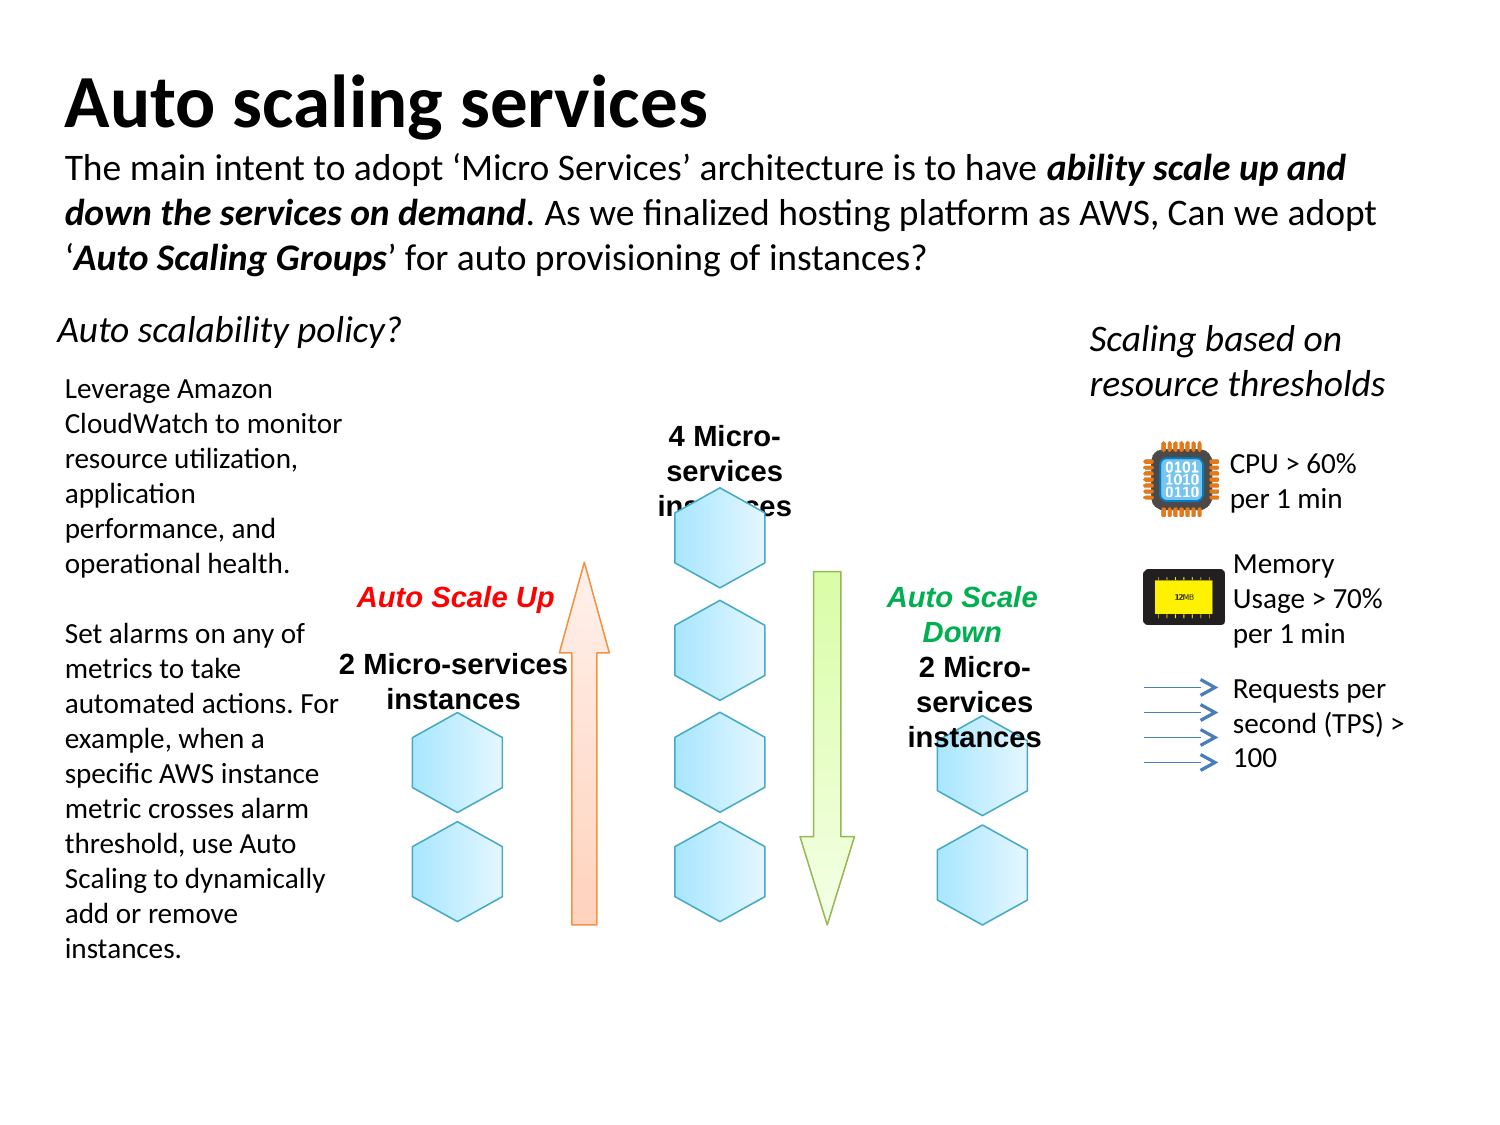

# Auto scaling services
The main intent to adopt ‘Micro Services’ architecture is to have ability scale up and down the services on demand. As we finalized hosting platform as AWS, Can we adopt ‘Auto Scaling Groups’ for auto provisioning of instances?
Auto scalability policy?
Scaling based on resource thresholds
Leverage Amazon CloudWatch to monitor resource utilization, application performance, and operational health.
Set alarms on any of metrics to take automated actions. For example, when a specific AWS instance metric crosses alarm threshold, use Auto Scaling to dynamically add or remove instances.
4 Micro-services instances
Auto Scale Up
Auto Scale Down
2 Micro-services instances
2 Micro-services instances
CPU > 60%
per 1 min
Memory Usage > 70%
per 1 min
Requests per second (TPS) > 100